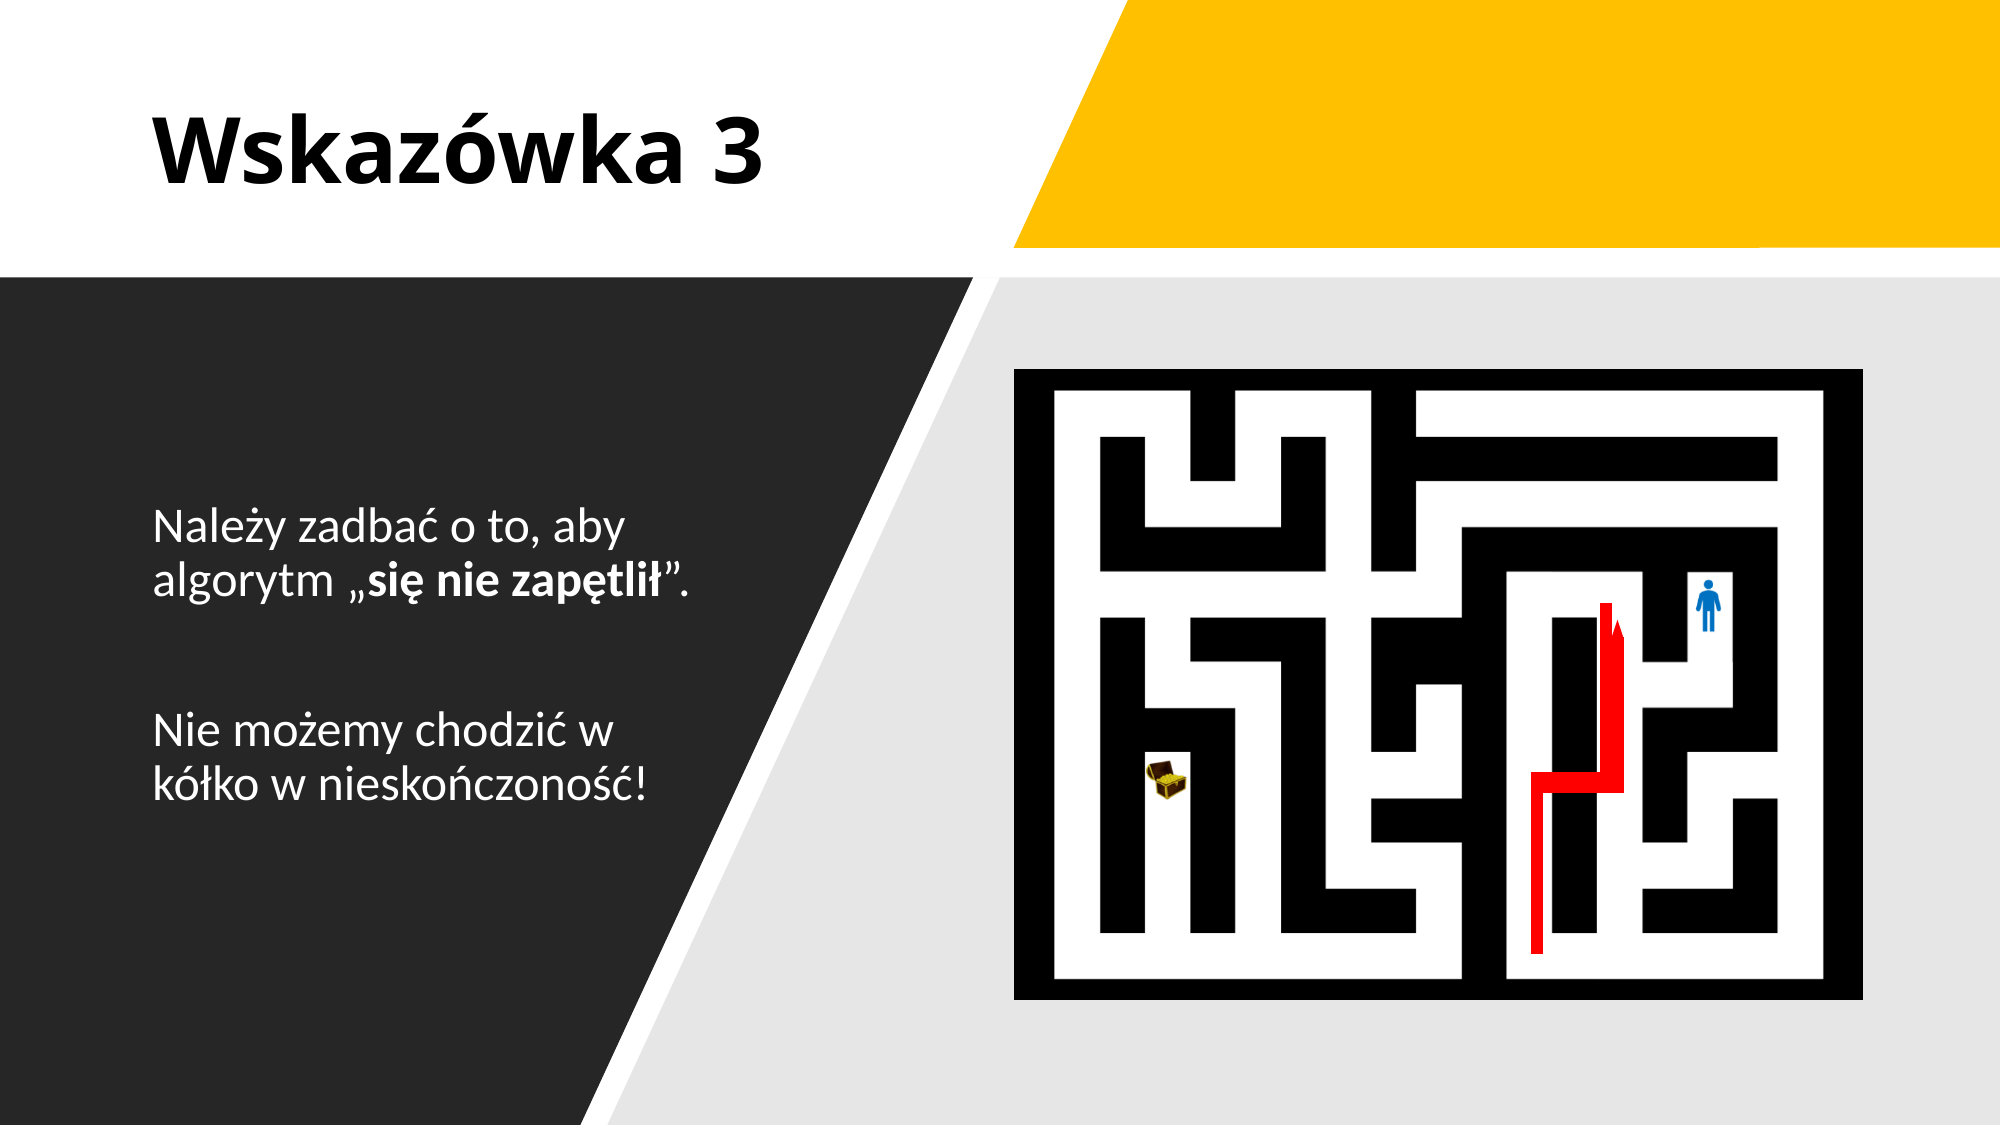

# Wskazówka 3
Należy zadbać o to, aby algorytm „się nie zapętlił”.
Nie możemy chodzić w kółko w nieskończoność!